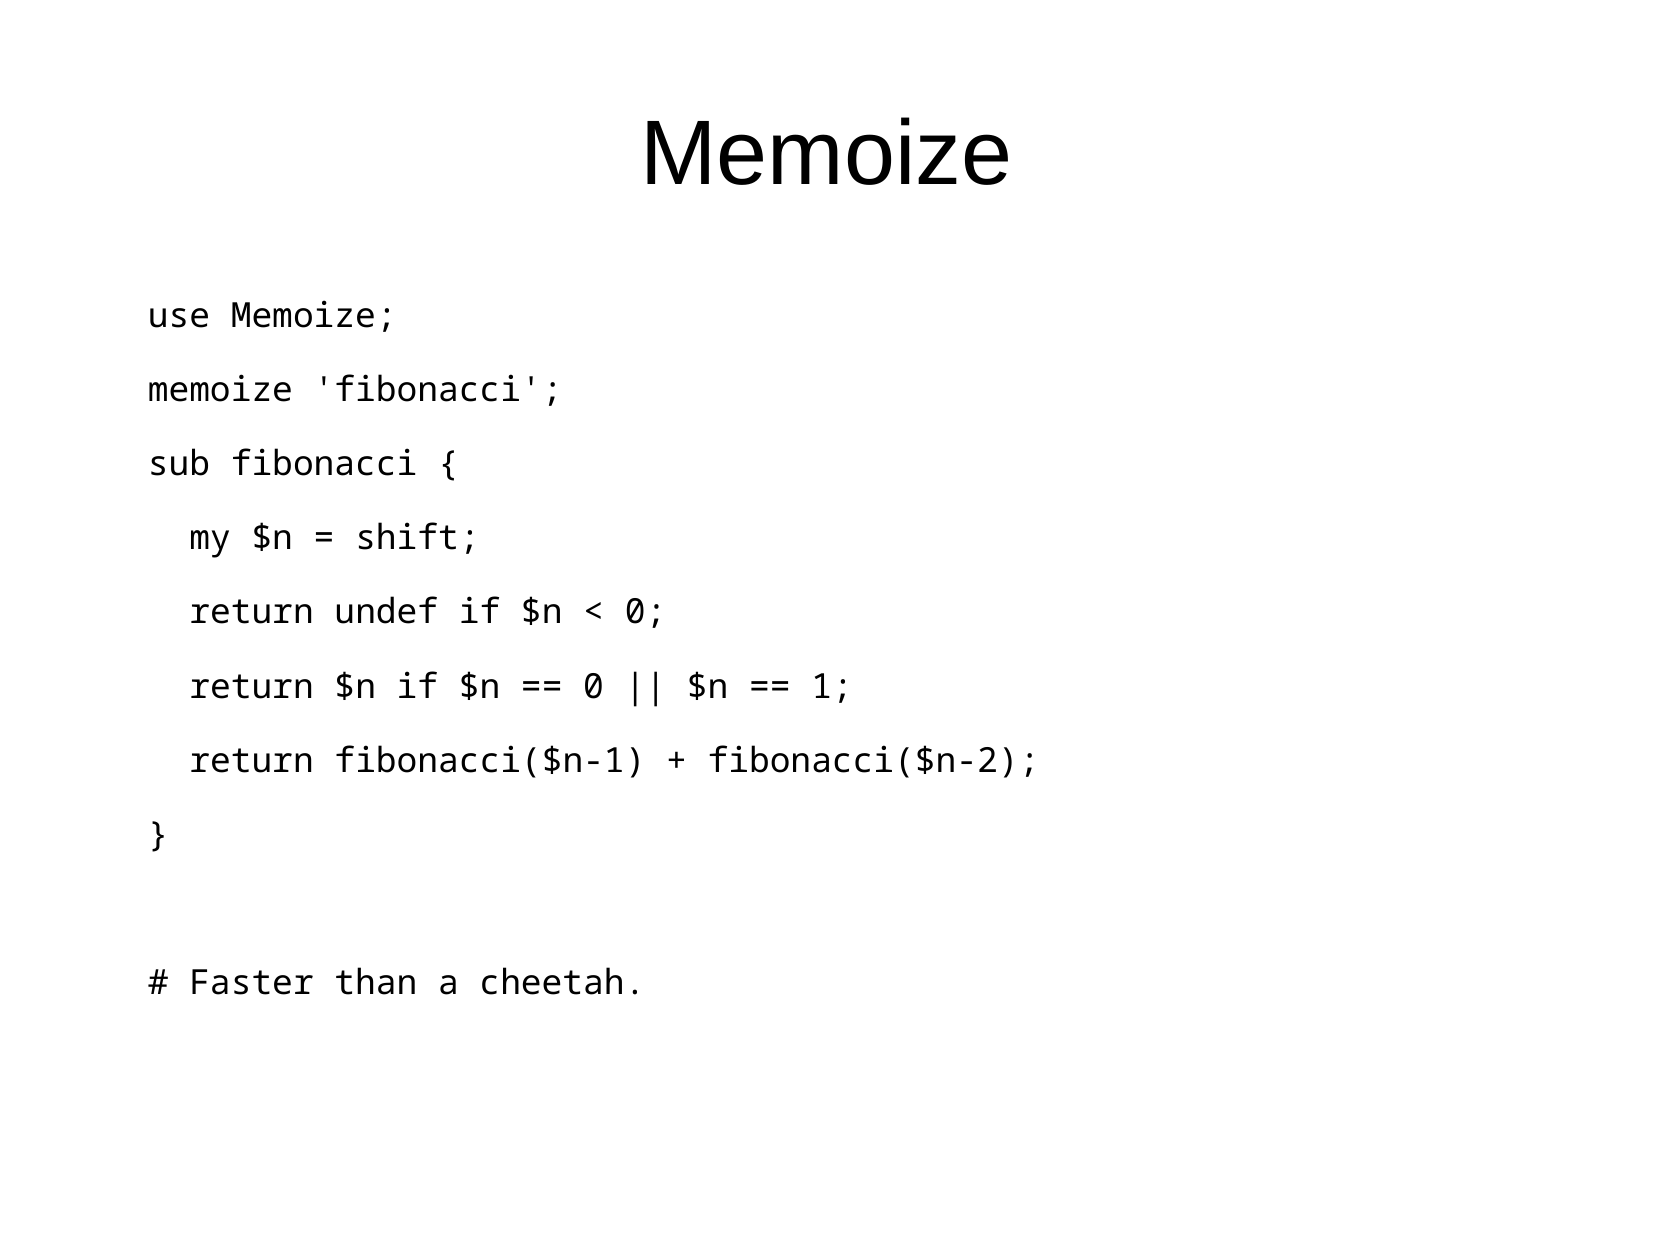

# Memoize
use Memoize;
memoize 'fibonacci';
sub fibonacci {
 my $n = shift;
 return undef if $n < 0;
 return $n if $n == 0 || $n == 1;
 return fibonacci($n-1) + fibonacci($n-2);
}
# Faster than a cheetah.